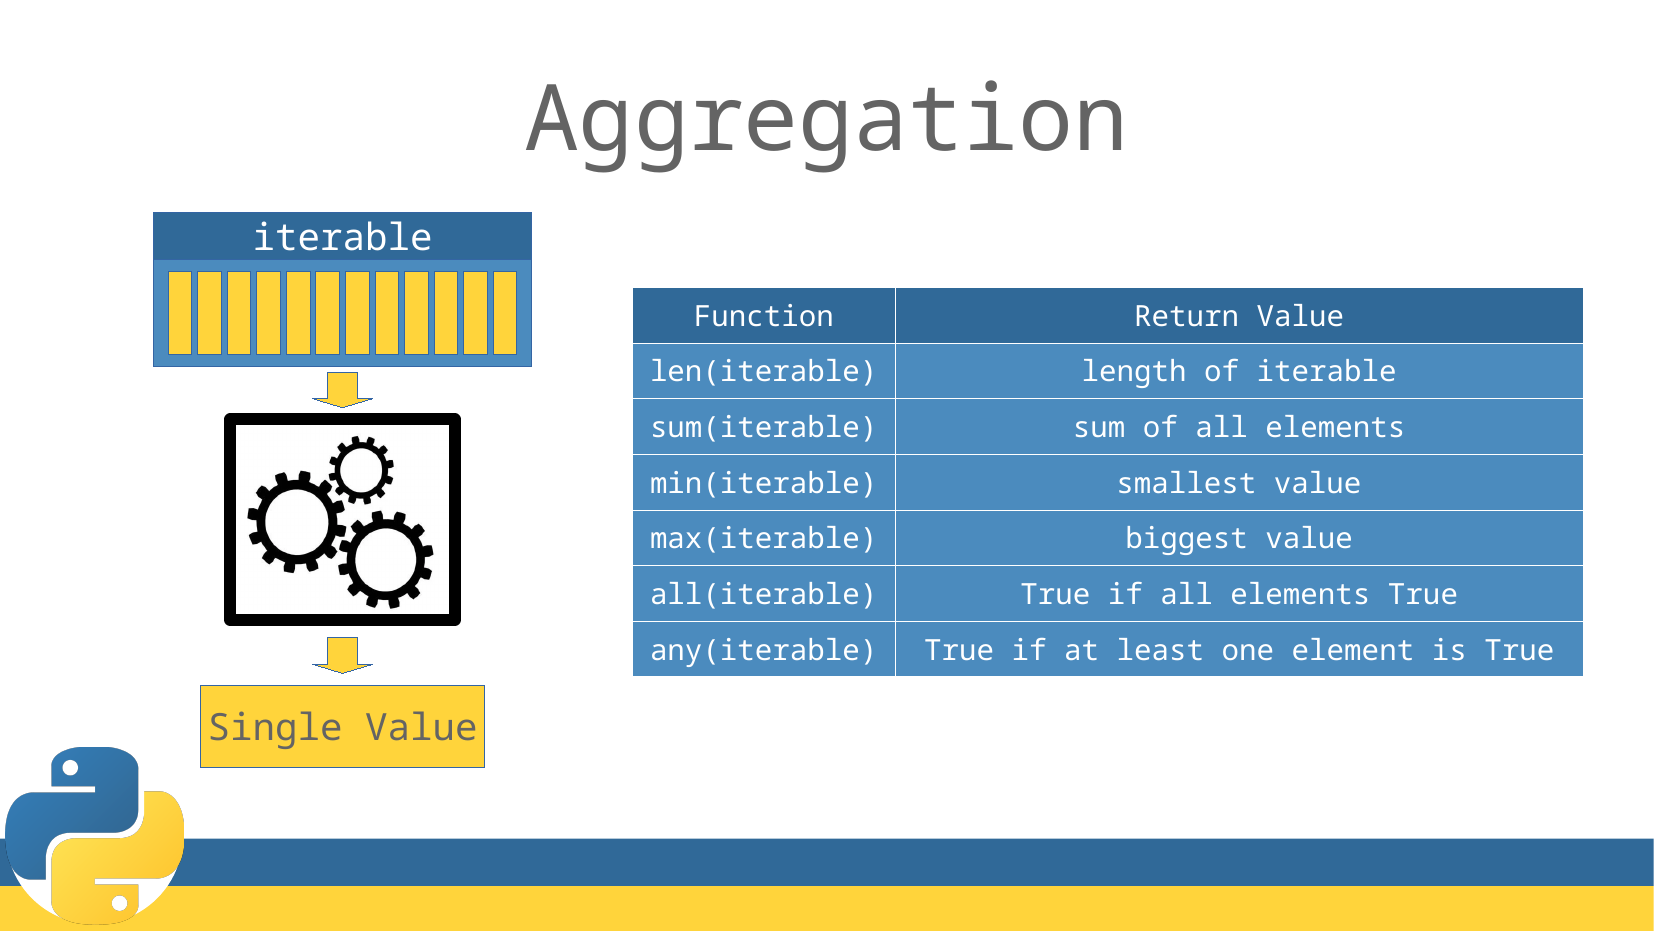

# Aggregation
iterable
| Function | Return Value |
| --- | --- |
| len(iterable) | length of iterable |
| sum(iterable) | sum of all elements |
| min(iterable) | smallest value |
| max(iterable) | biggest value |
| all(iterable) | True if all elements True |
| any(iterable) | True if at least one element is True |
Single Value